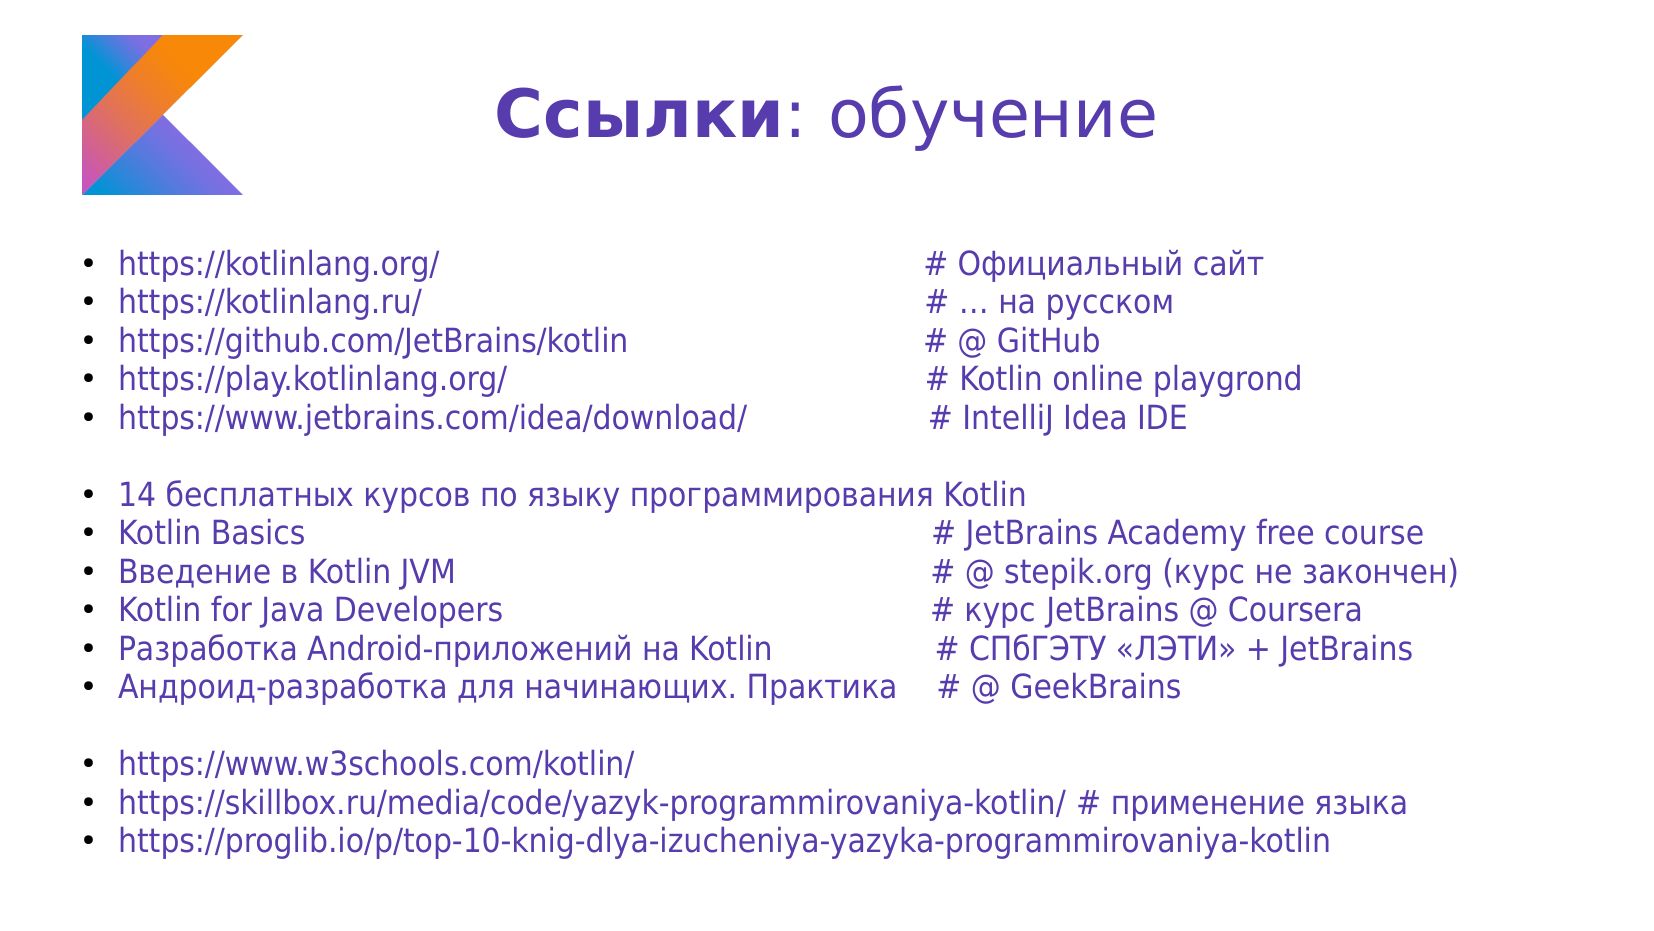

# Ссылки: обучение
https://kotlinlang.org/ # Официальный сайт
https://kotlinlang.ru/ # … на русском
https://github.com/JetBrains/kotlin # @ GitHub
https://play.kotlinlang.org/ # Kotlin online playgrond
https://www.jetbrains.com/idea/download/ # IntelliJ Idea IDE
14 бесплатных курсов по языку программирования Kotlin
Kotlin Basics # JetBrains Academy free course
Введение в Kotlin JVM # @ stepik.org (курс не закончен)
Kotlin for Java Developers # курс JetBrains @ Coursera
Разработка Android-приложений на Kotlin # СПбГЭТУ «ЛЭТИ» + JetBrains
Андроид-разработка для начинающих. Практика # @ GeekBrains
https://www.w3schools.com/kotlin/
https://skillbox.ru/media/code/yazyk-programmirovaniya-kotlin/ # применение языка
https://proglib.io/p/top-10-knig-dlya-izucheniya-yazyka-programmirovaniya-kotlin